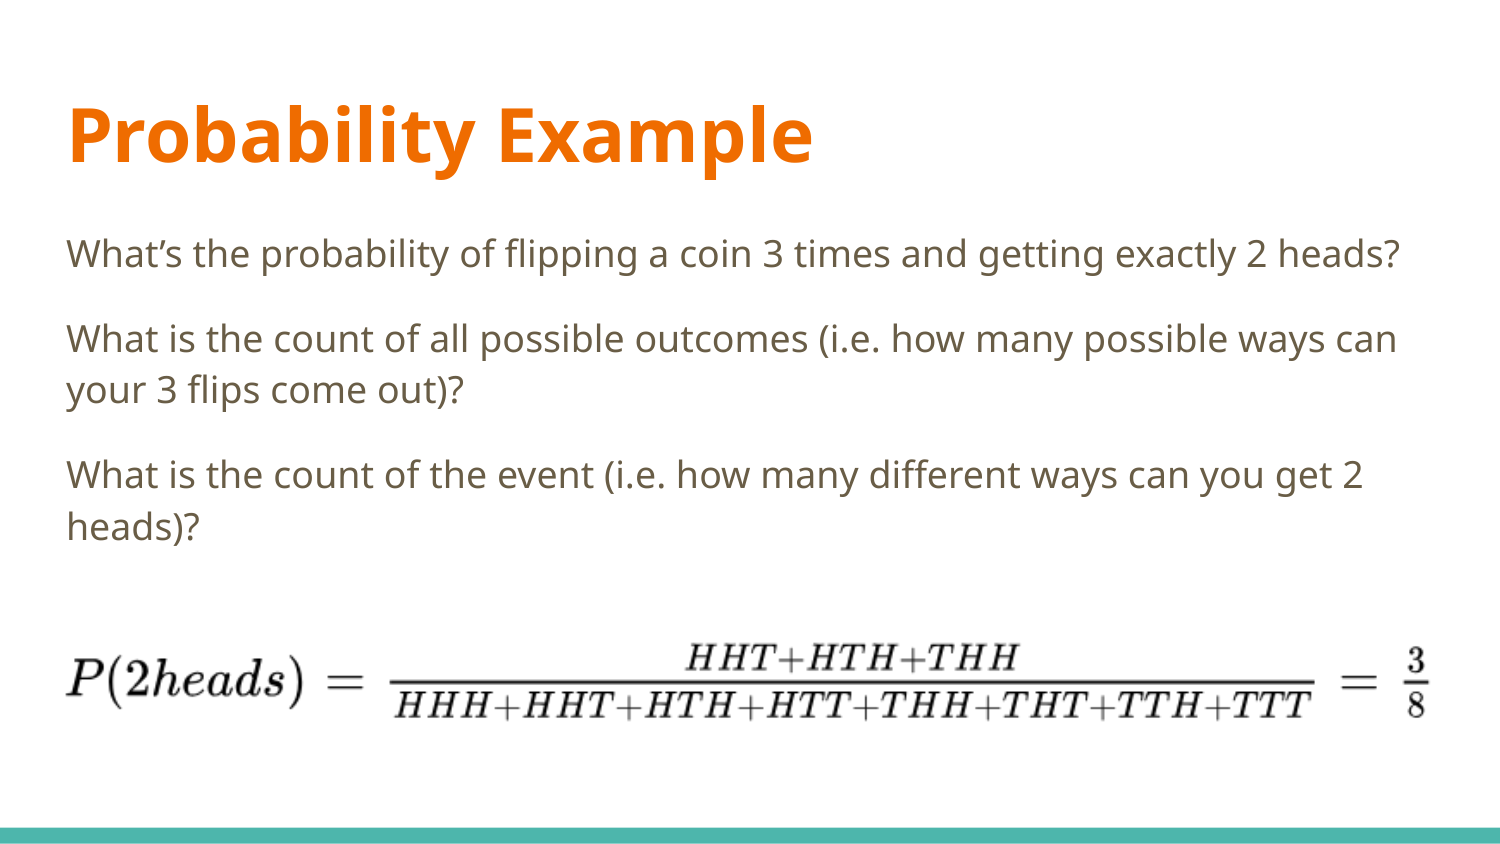

# Probability Example
What’s the probability of flipping a coin 3 times and getting exactly 2 heads?
What is the count of all possible outcomes (i.e. how many possible ways can your 3 flips come out)?
What is the count of the event (i.e. how many different ways can you get 2 heads)?